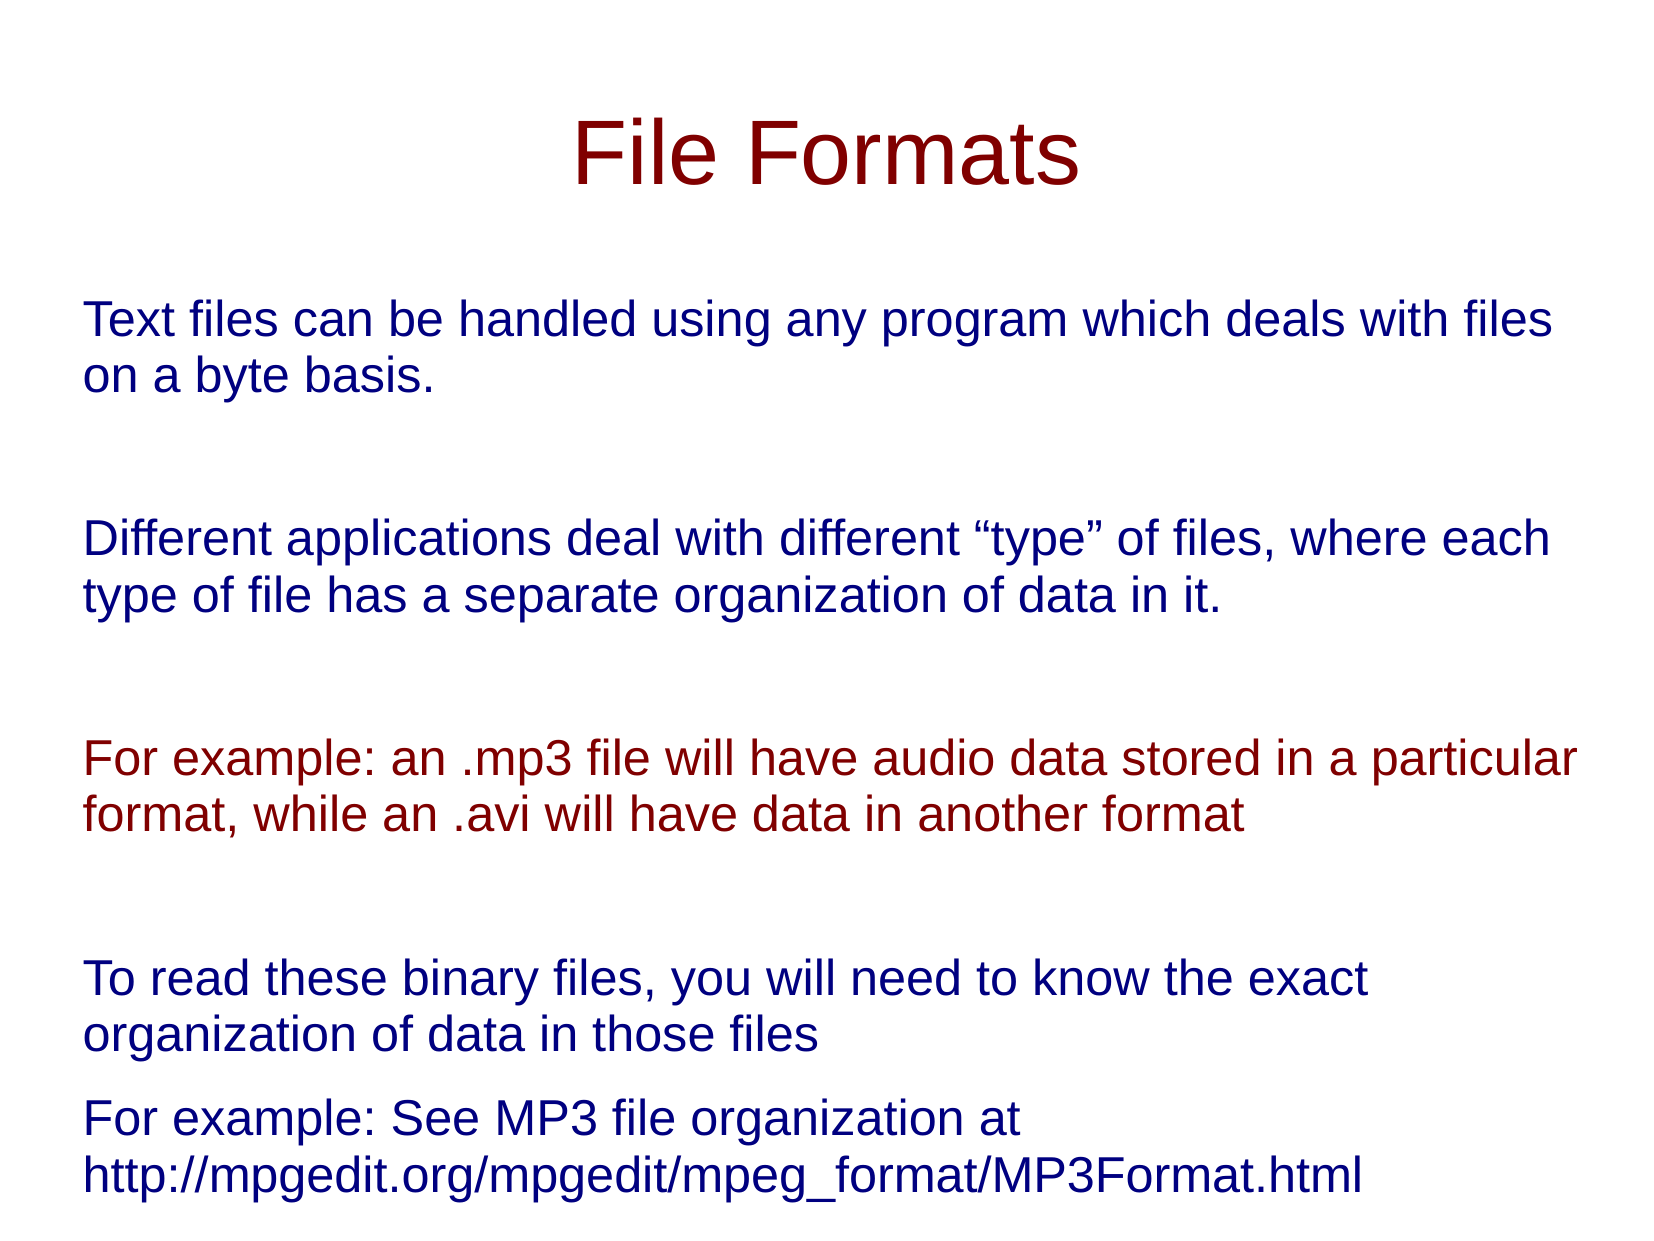

# File Formats
Text files can be handled using any program which deals with files on a byte basis.
Different applications deal with different “type” of files, where each type of file has a separate organization of data in it.
For example: an .mp3 file will have audio data stored in a particular format, while an .avi will have data in another format
To read these binary files, you will need to know the exact organization of data in those files
For example: See MP3 file organization at http://mpgedit.org/mpgedit/mpeg_format/MP3Format.html